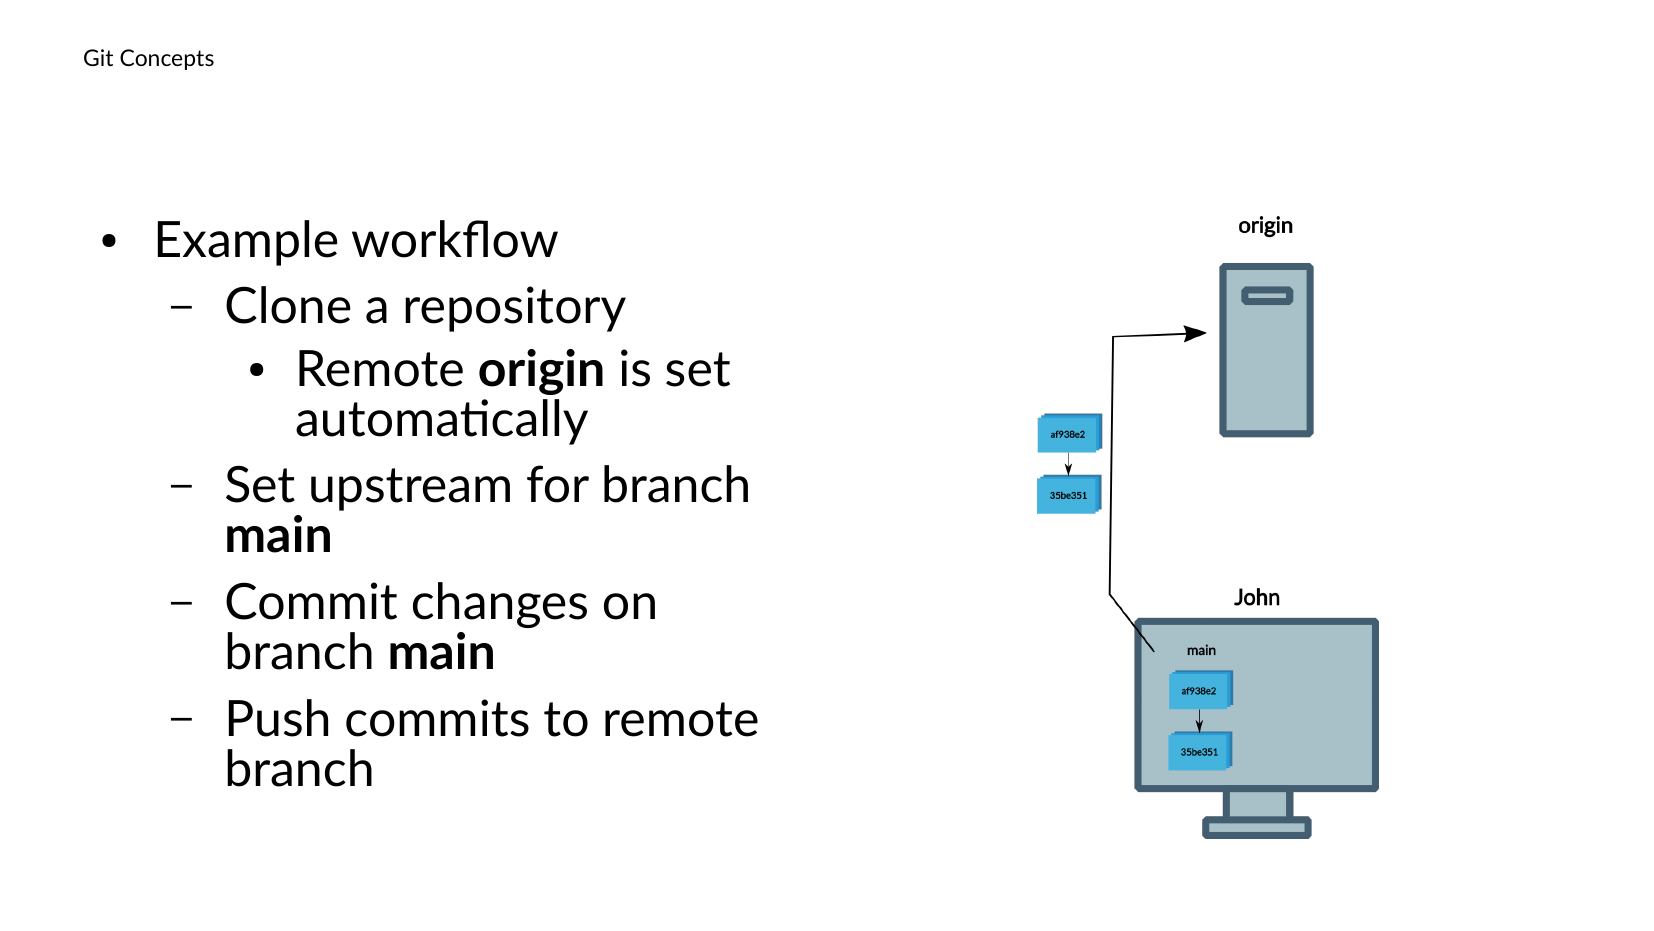

# Git Concepts
Example workflow
Clone a repository
Remote origin is set automatically
Set upstream for branch main
Commit changes on branch main
Push commits to remote branch